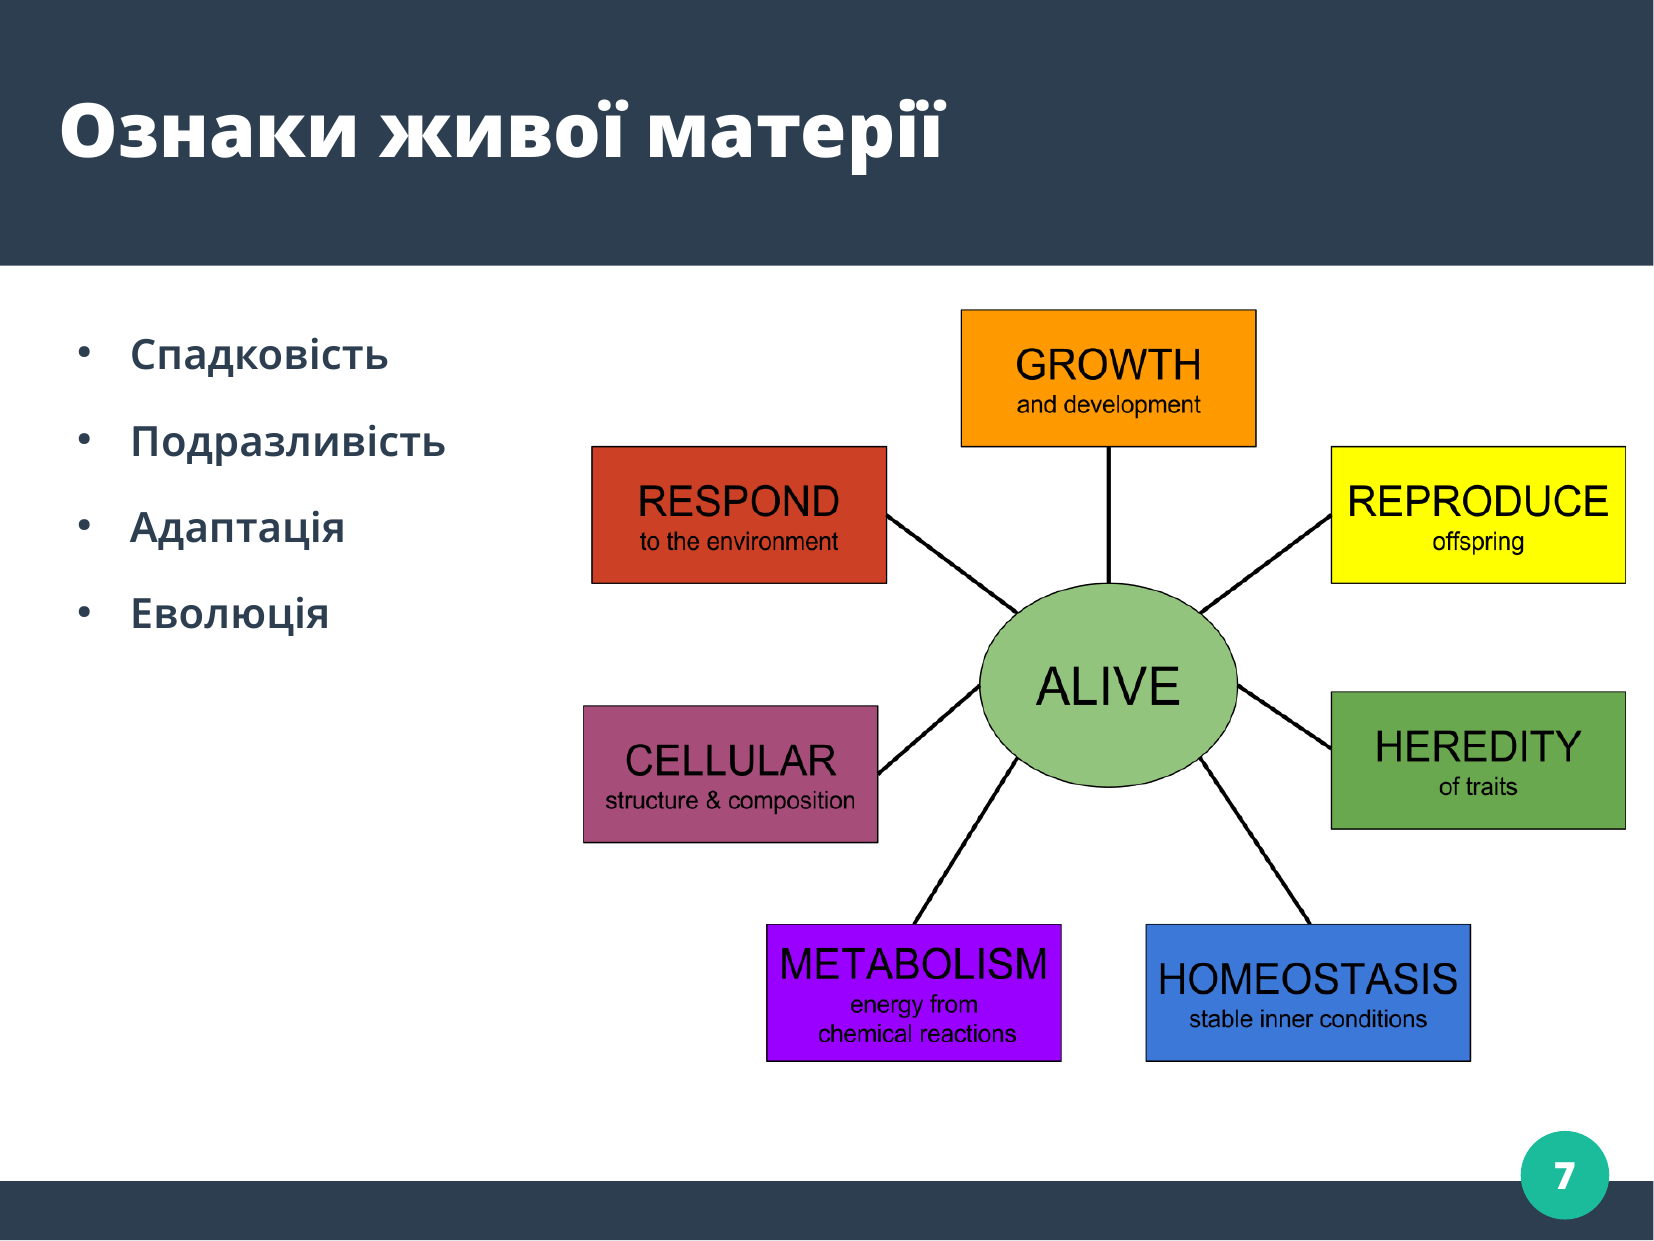

# Ознаки живої матерії
Спадковість
Подразливість
Адаптація
Еволюція
7